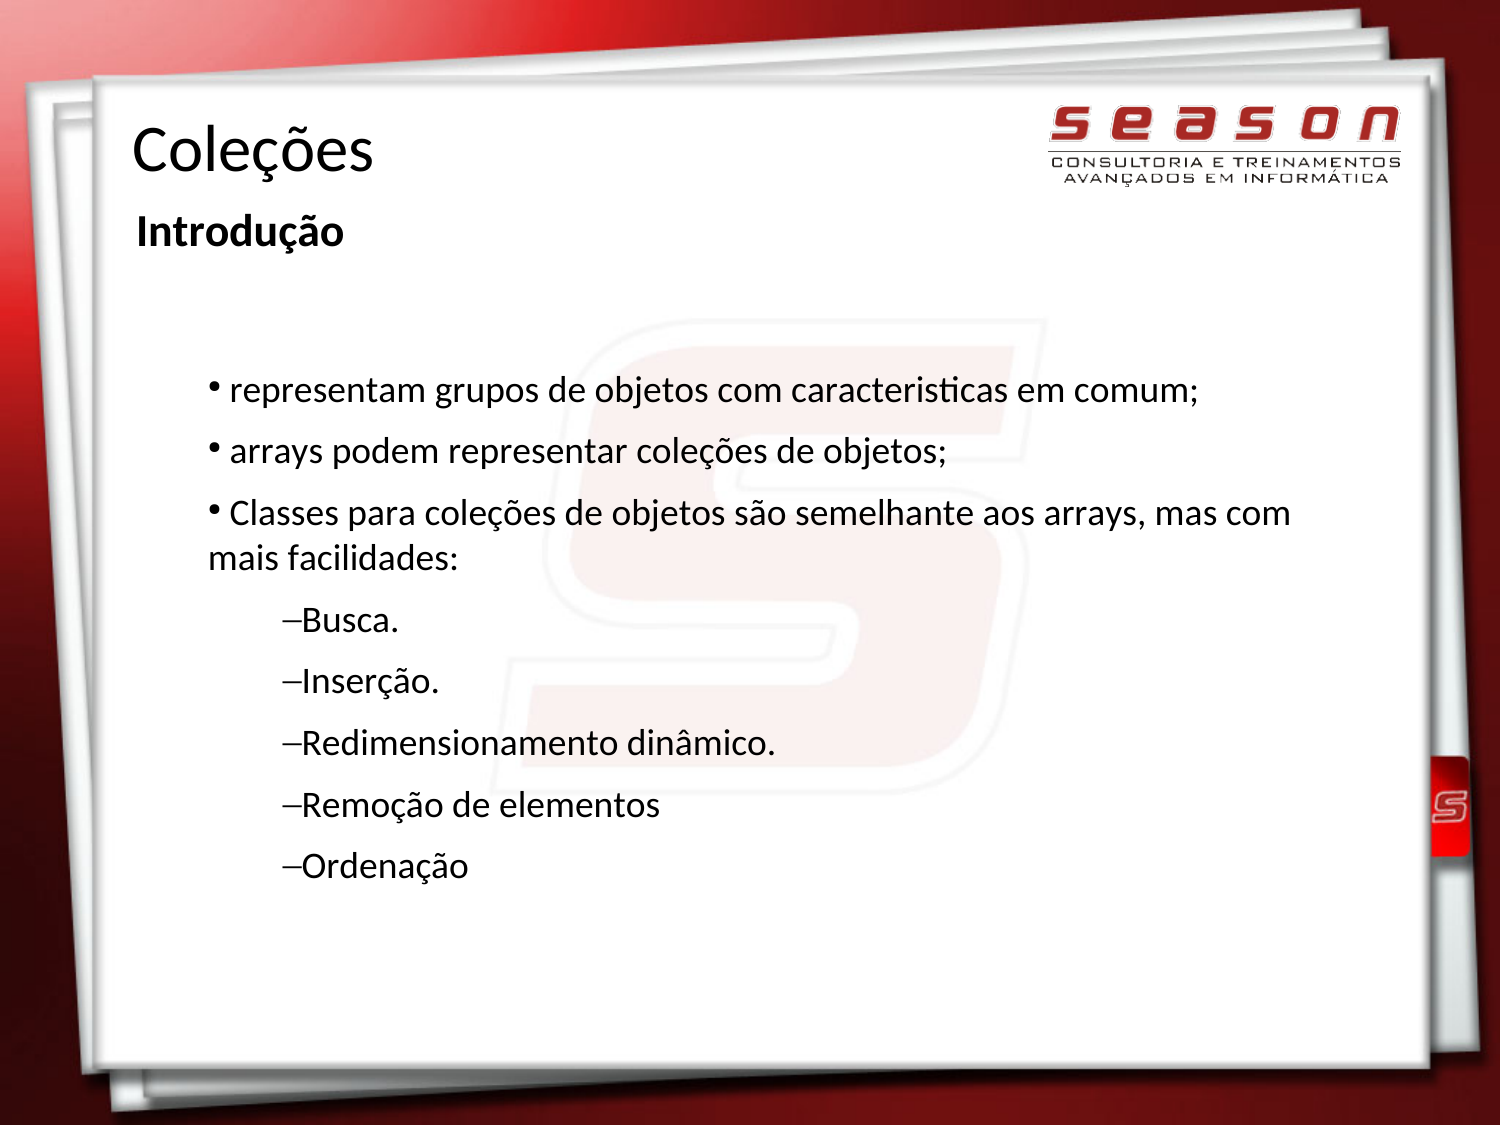

# Coleções
Introdução
 representam grupos de objetos com caracteristicas em comum;
 arrays podem representar coleções de objetos;
 Classes para coleções de objetos são semelhante aos arrays, mas com mais facilidades:
Busca.
Inserção.
Redimensionamento dinâmico.
Remoção de elementos
Ordenação